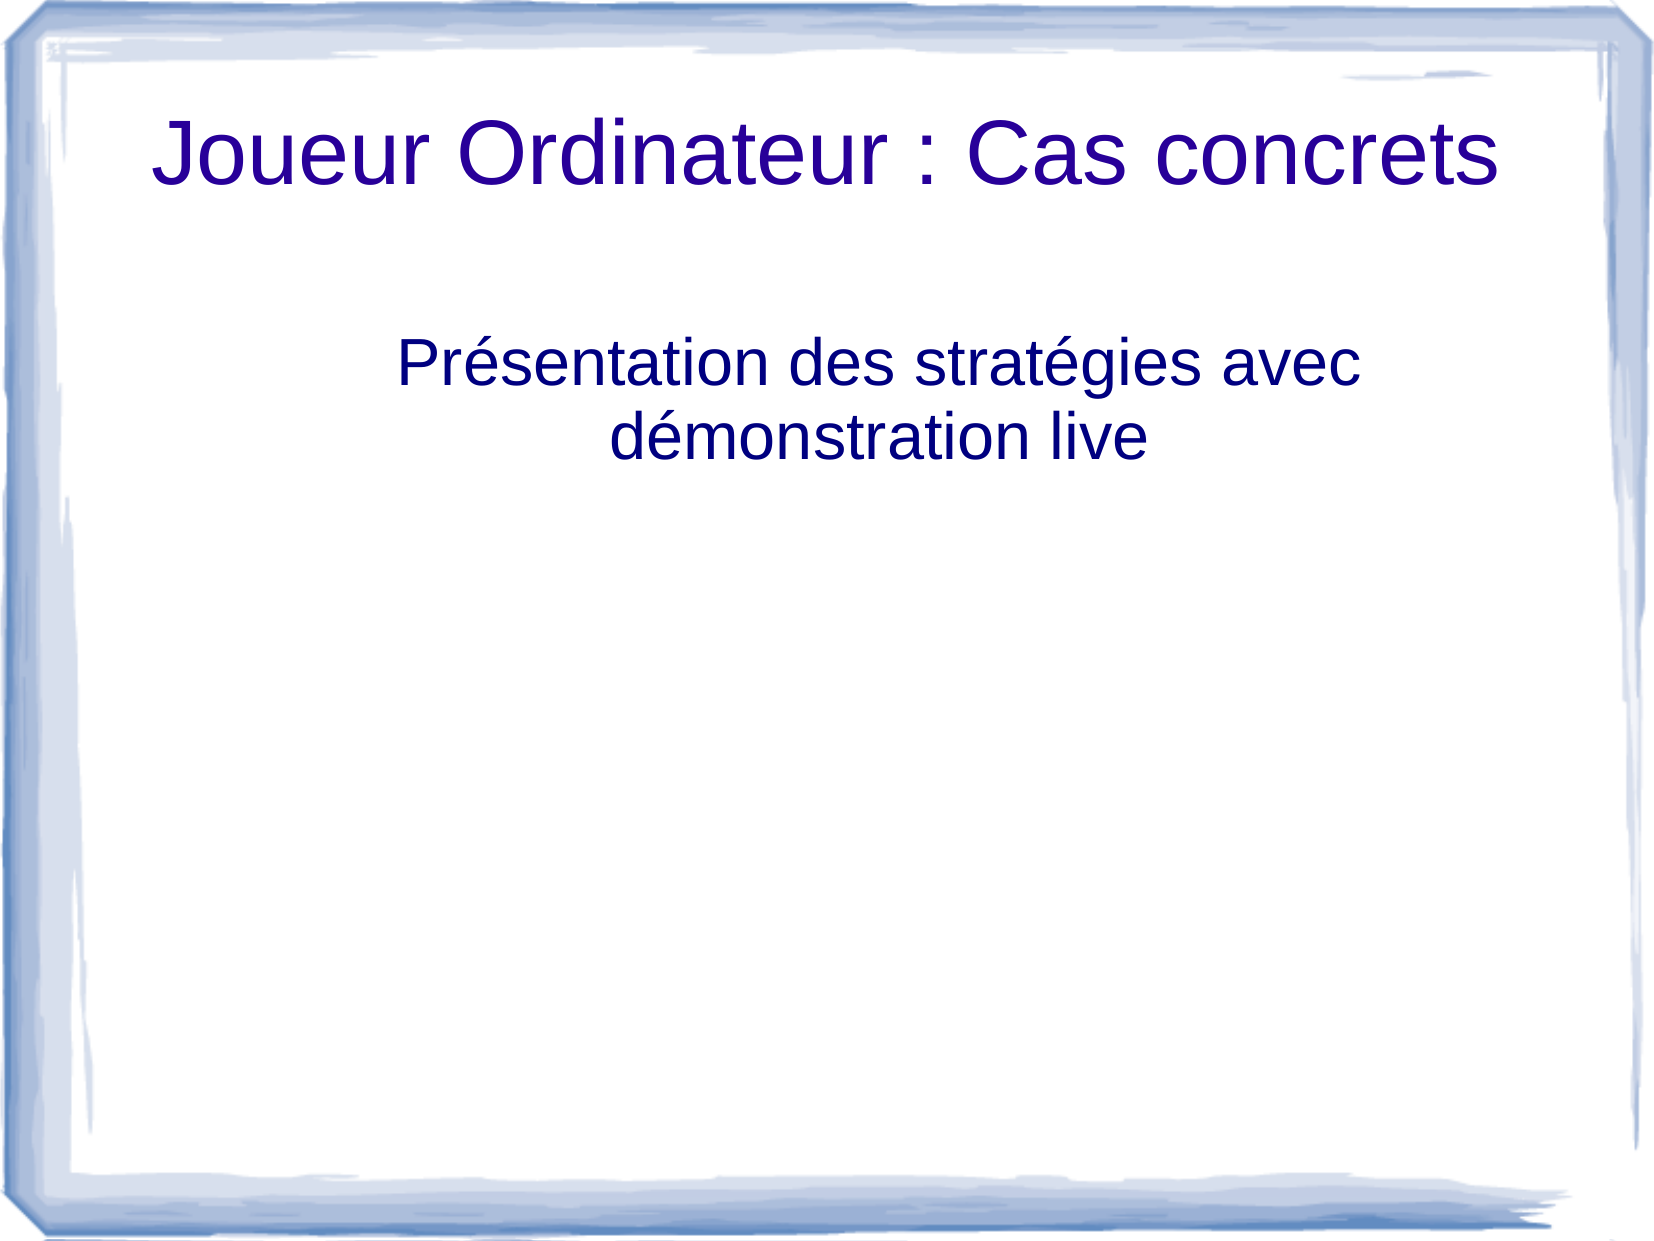

# Joueur Ordinateur : Cas concrets
Présentation des stratégies avec démonstration live